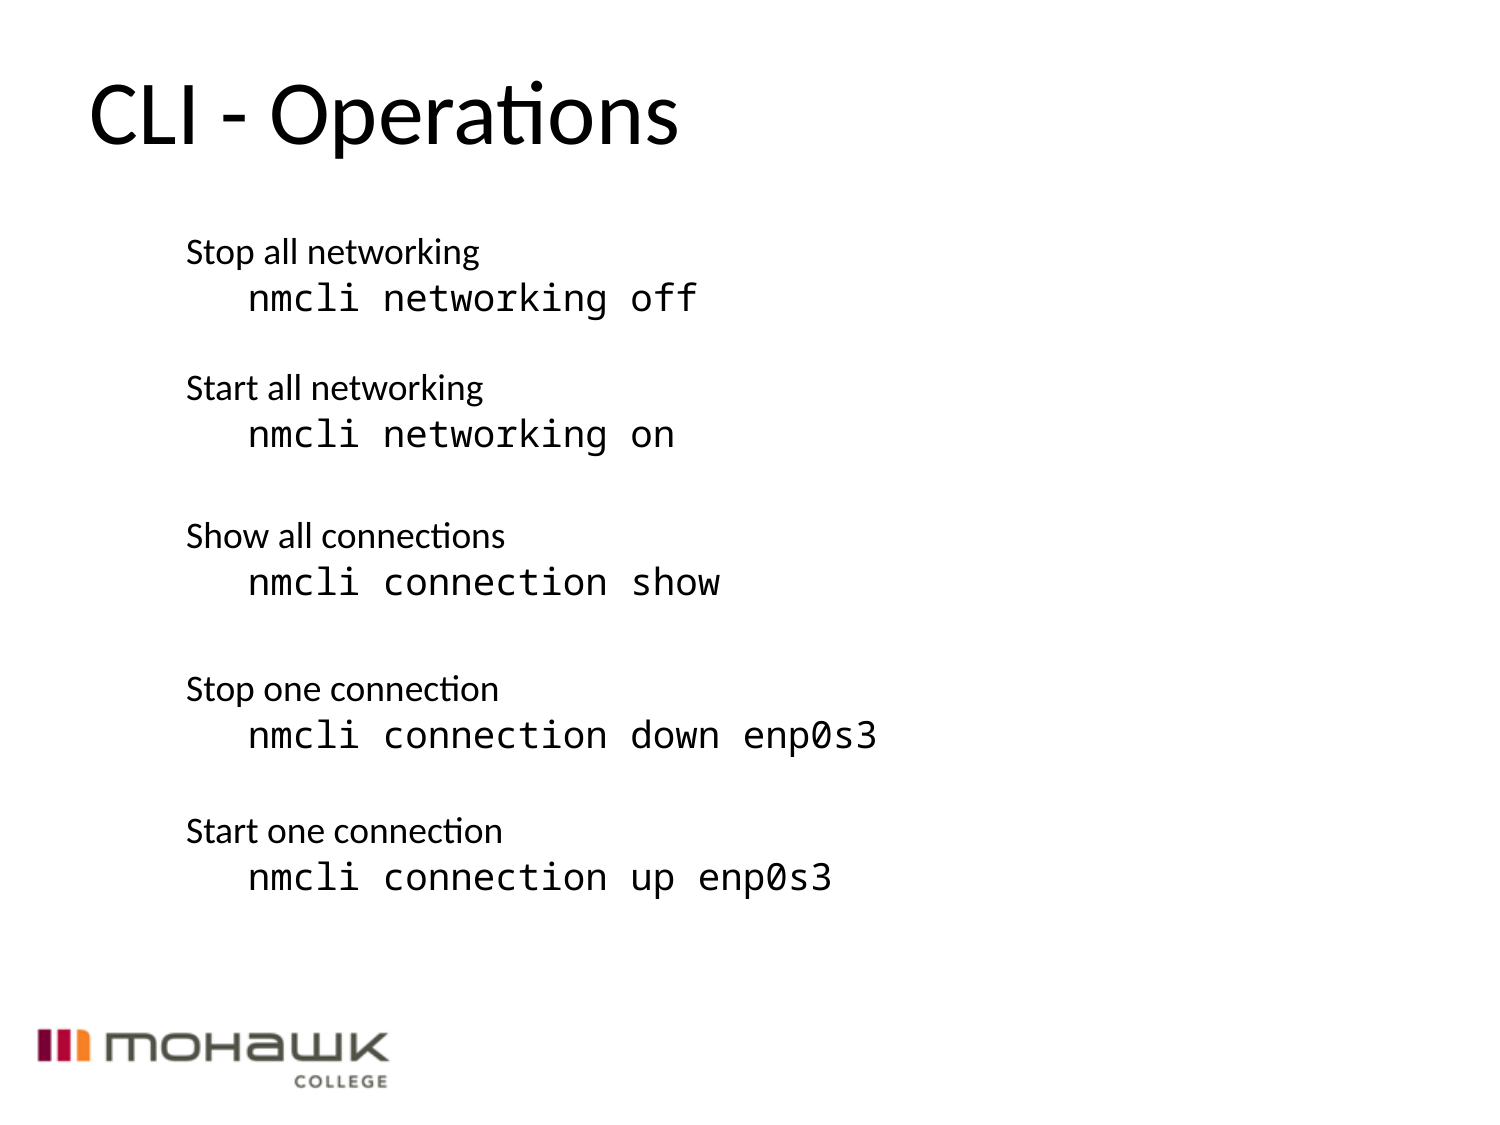

# CLI - Operations
Stop all networking
nmcli networking off
Start all networking
nmcli networking on
Show all connections
nmcli connection show
Stop one connection
nmcli connection down enp0s3
Start one connection
nmcli connection up enp0s3